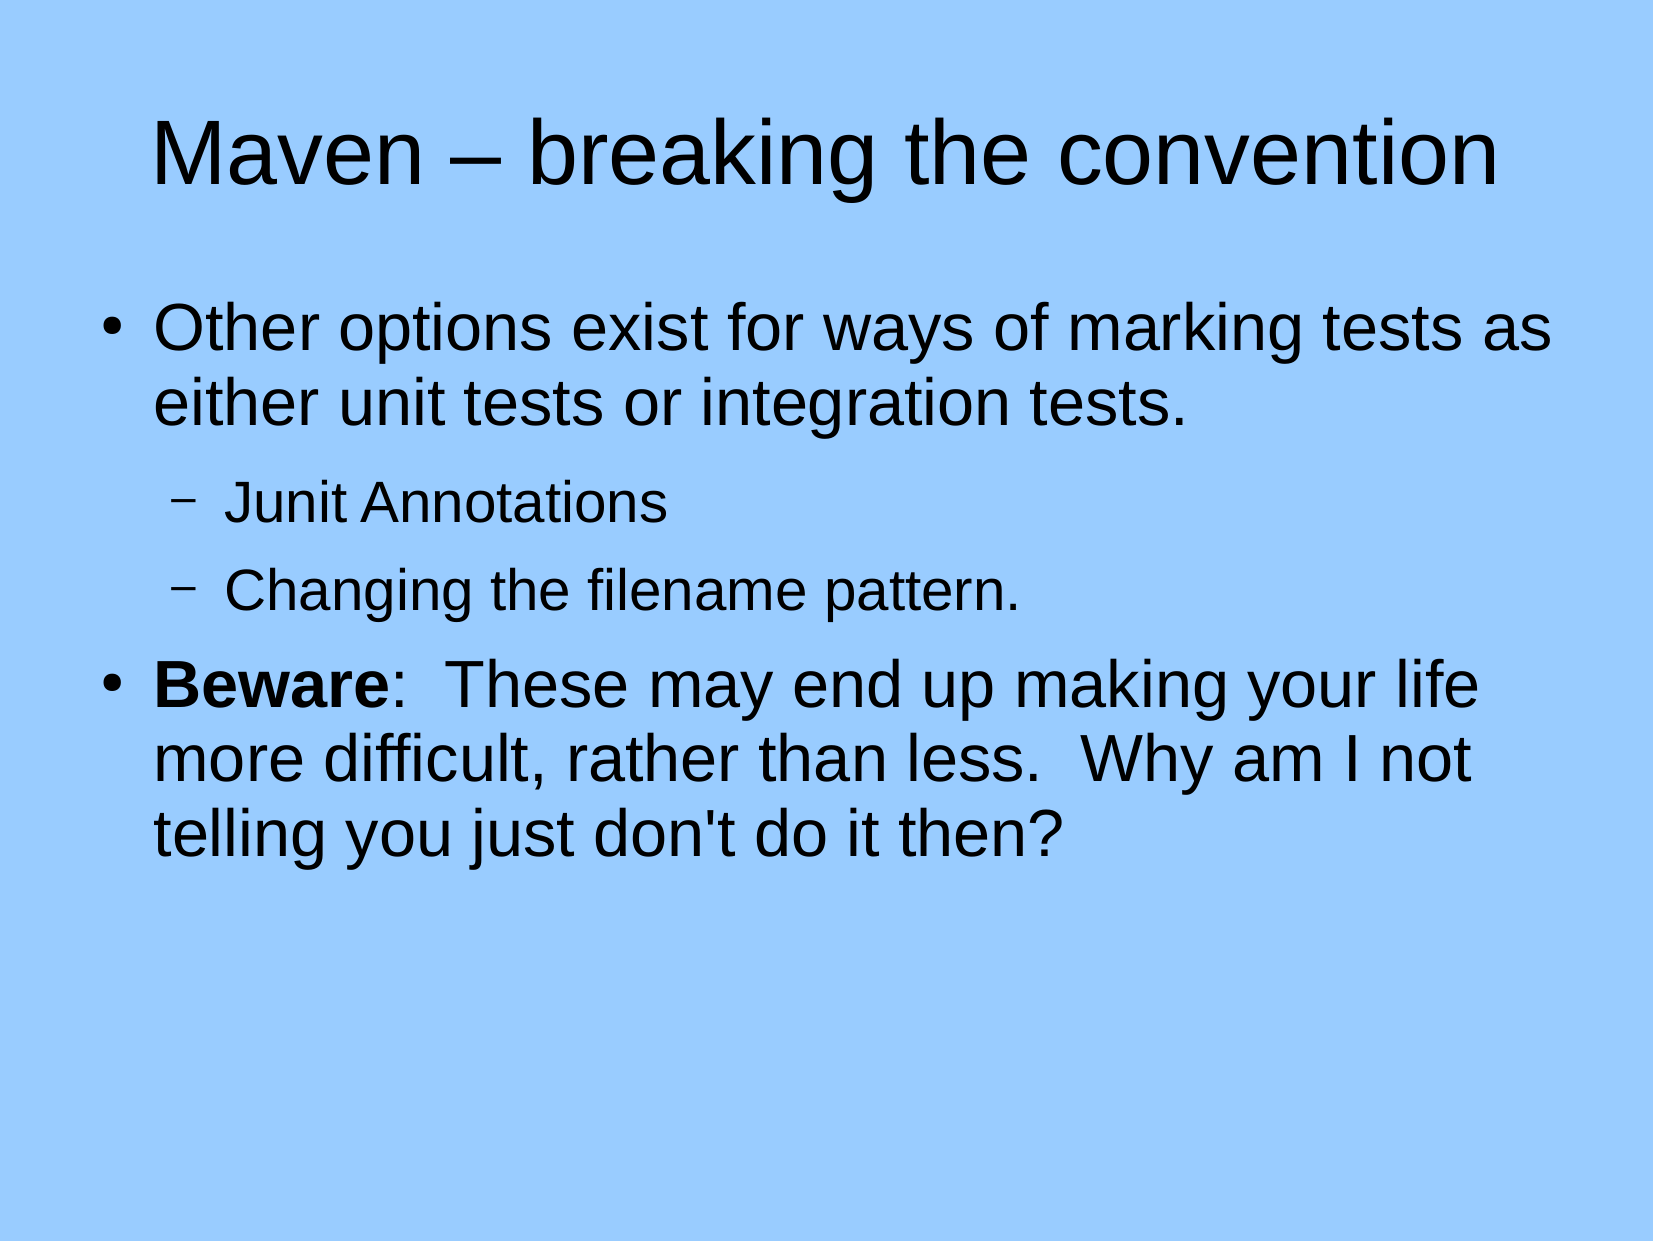

# Maven – breaking the convention
Other options exist for ways of marking tests as either unit tests or integration tests.
Junit Annotations
Changing the filename pattern.
Beware: These may end up making your life more difficult, rather than less. Why am I not telling you just don't do it then?